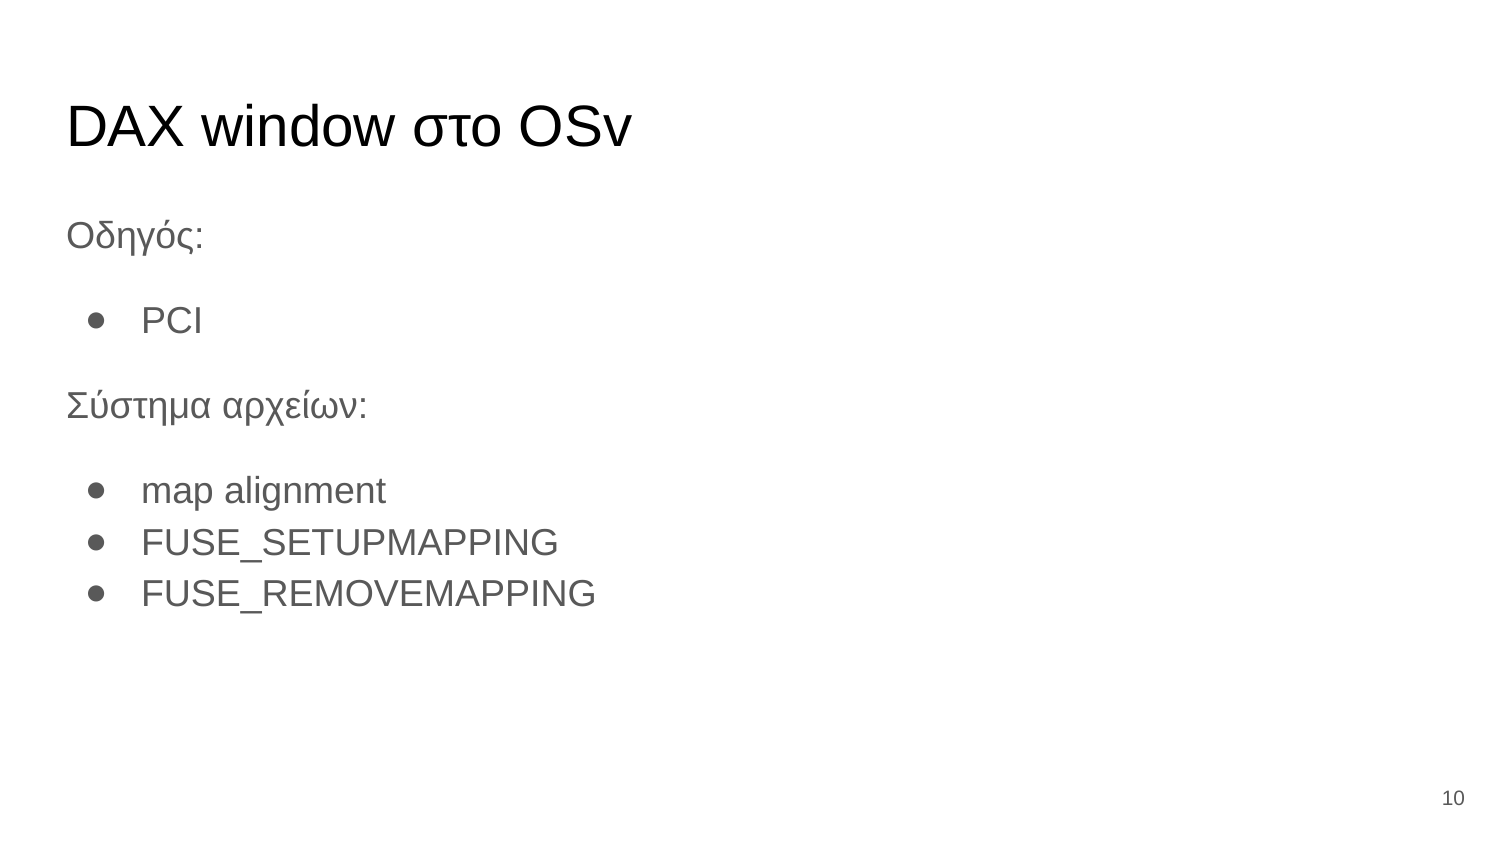

# DAX window στο OSv
Οδηγός:
PCI
Σύστημα αρχείων:
map alignment
FUSE_SETUPMAPPING
FUSE_REMOVEMAPPING